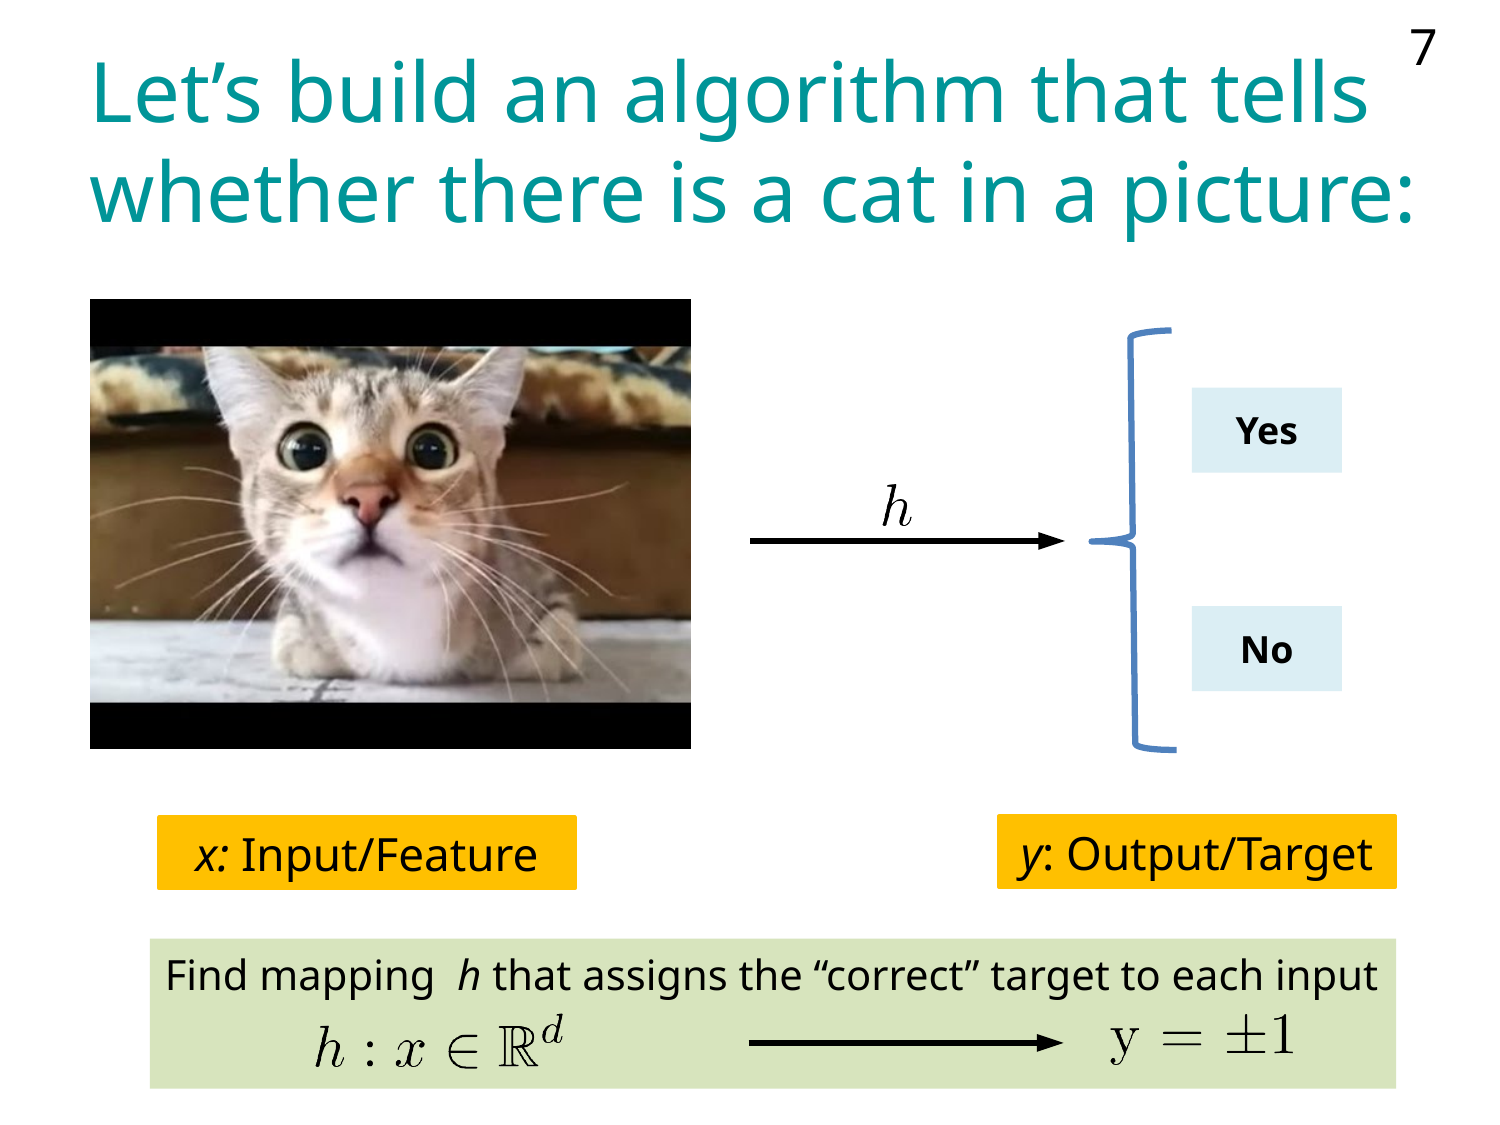

Let’s build an algorithm that tells whether there is a cat in a picture:
Yes
No
y: Output/Target
x: Input/Feature
Find mapping h that assigns the “correct” target to each input